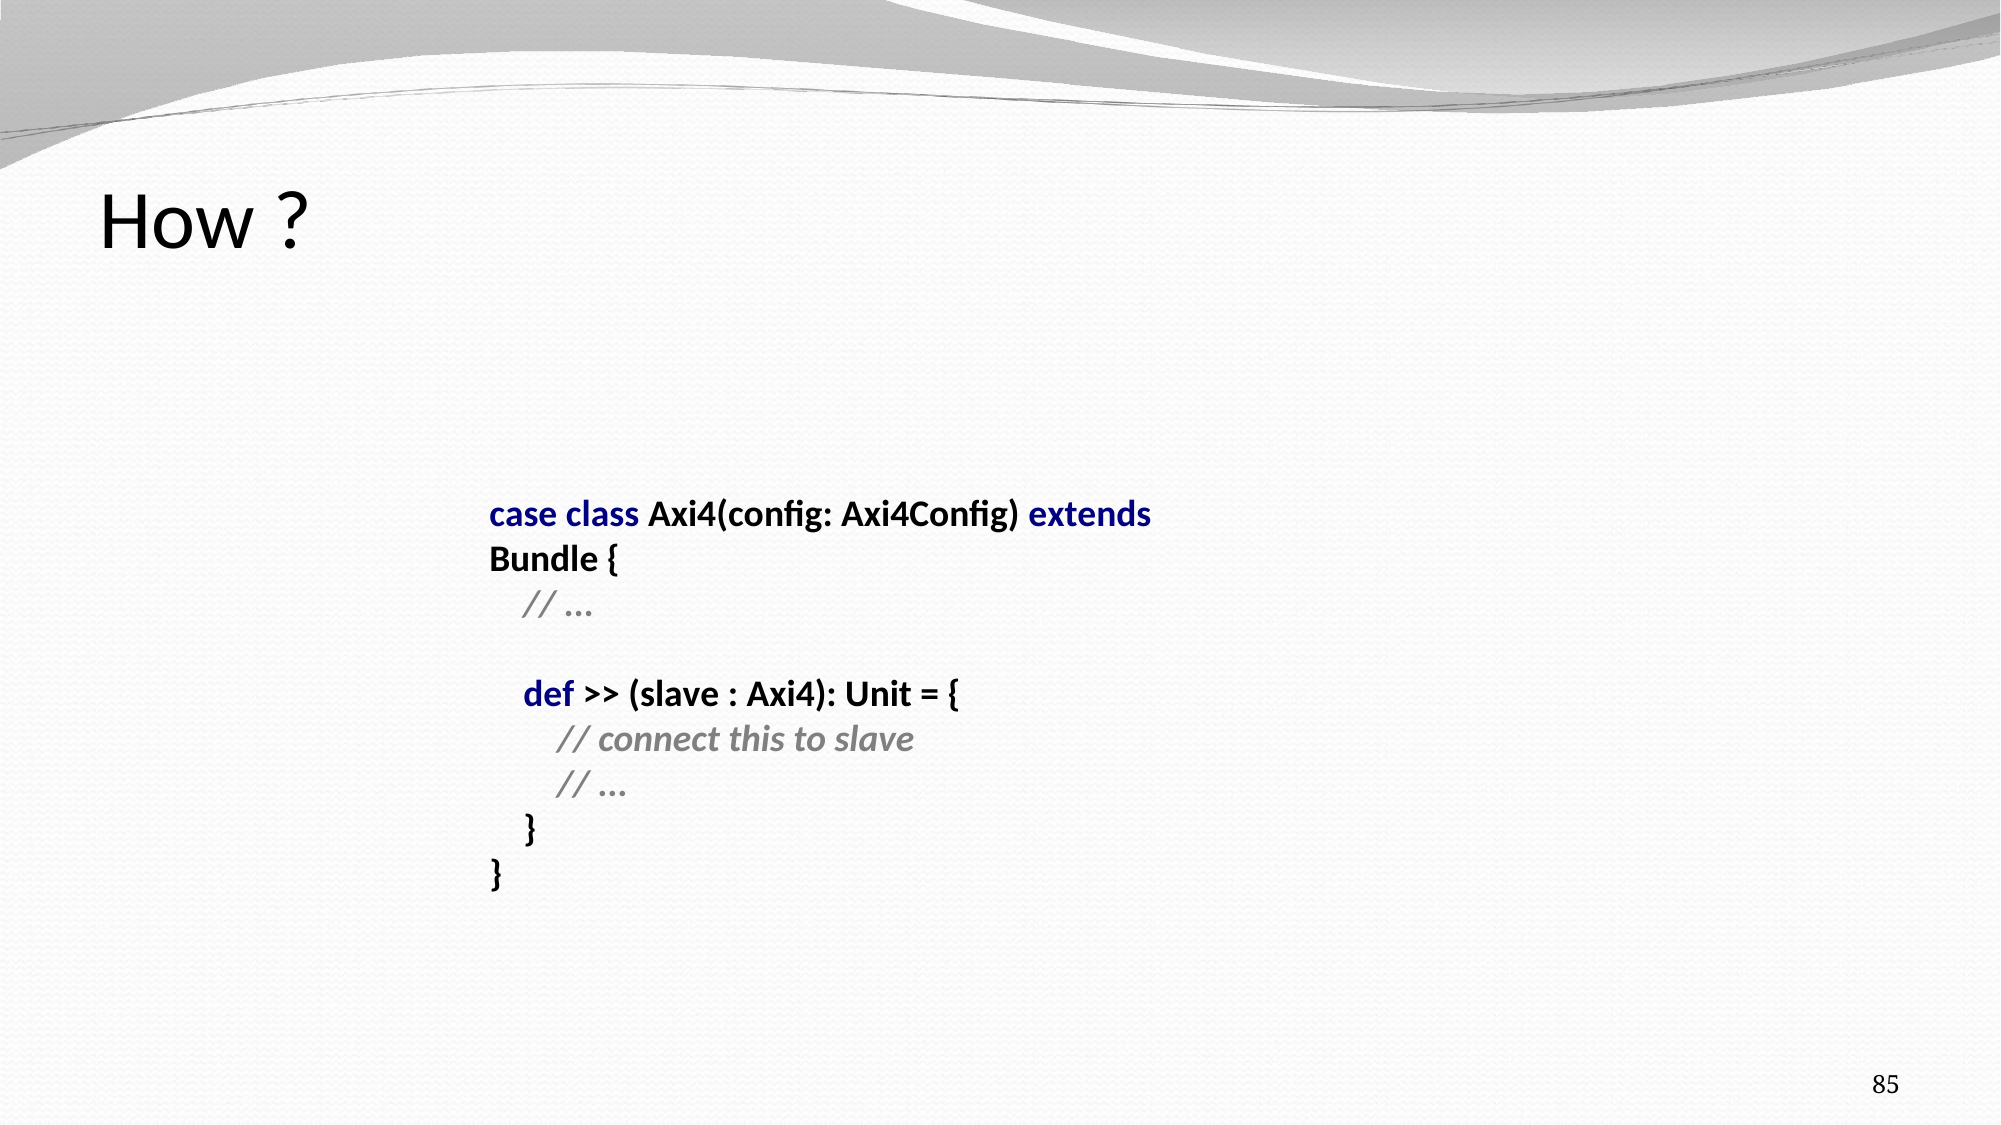

# How ?
case class Axi4(config: Axi4Config) extends Bundle {
 // ...
 def >> (slave : Axi4): Unit = {
 // connect this to slave
 // ...
 }
}